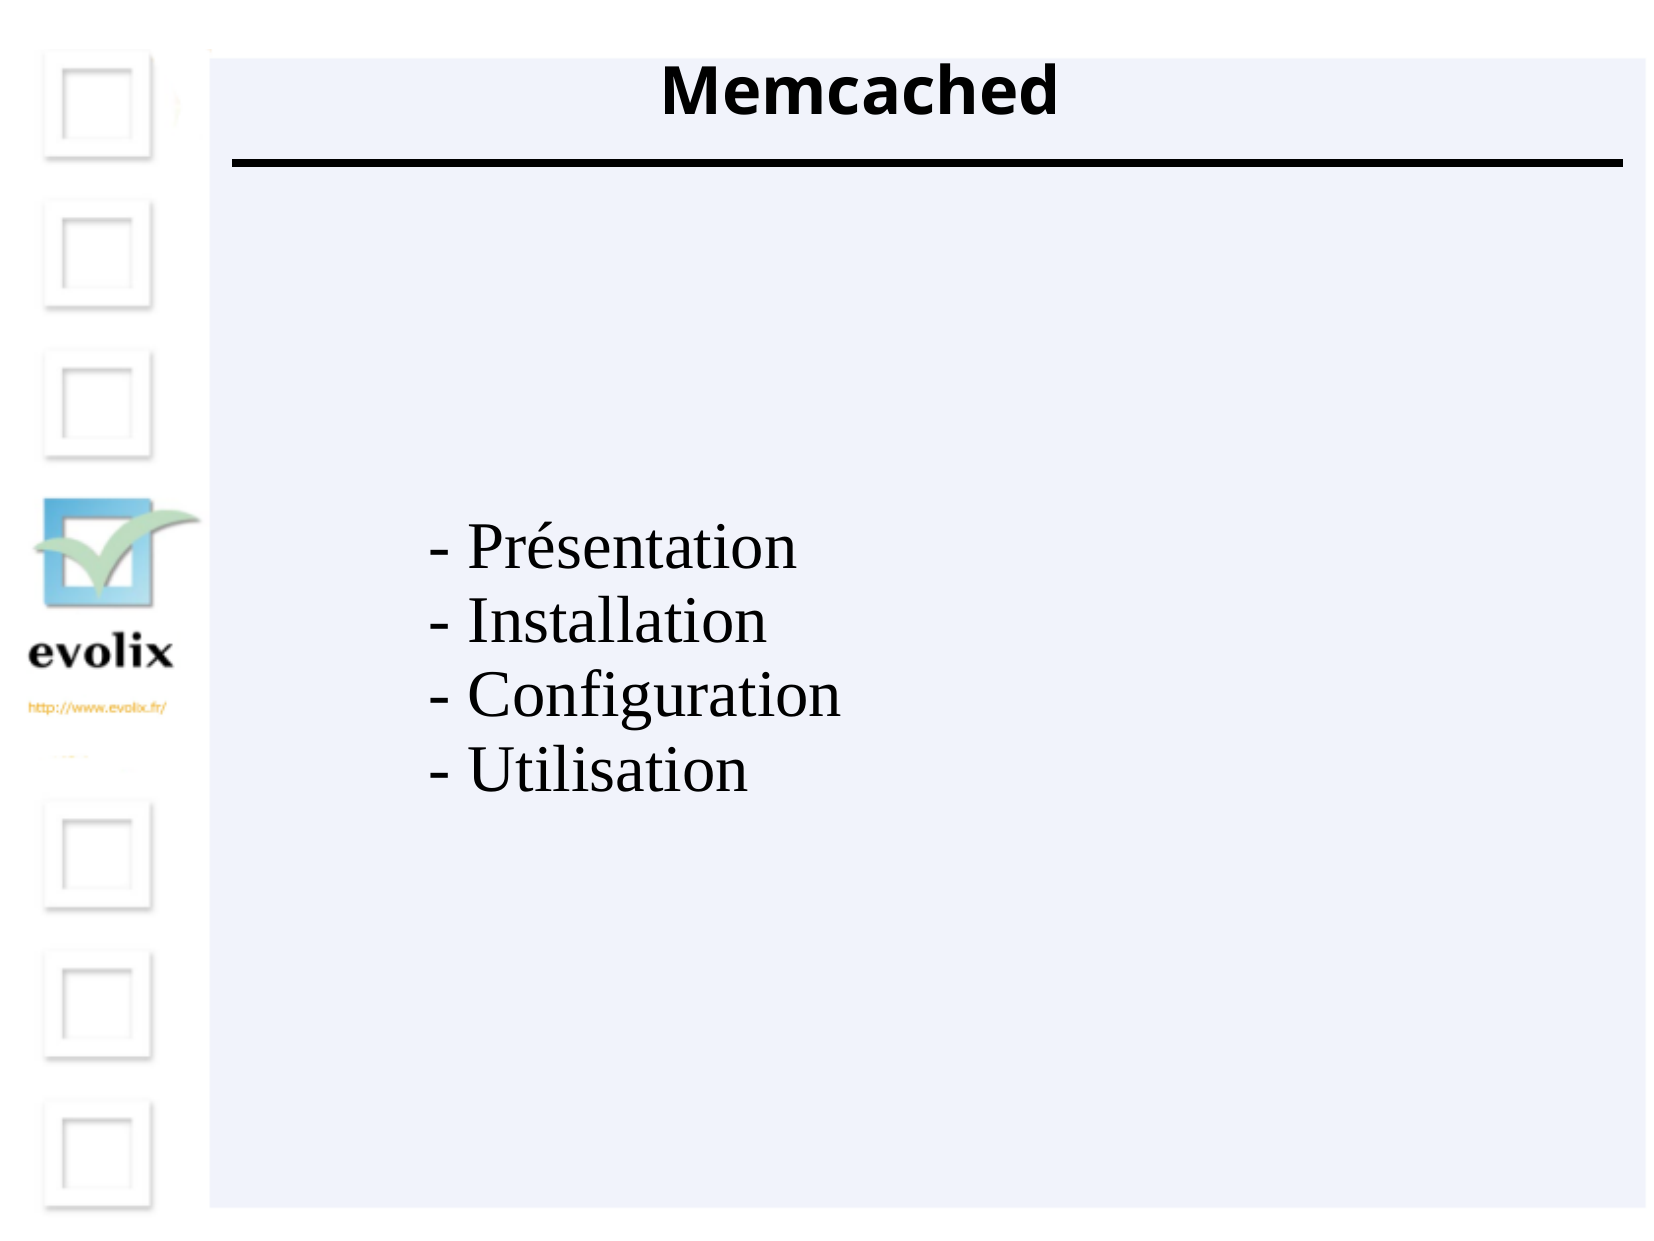

# Memcached
- Présentation
- Installation
- Configuration
- Utilisation